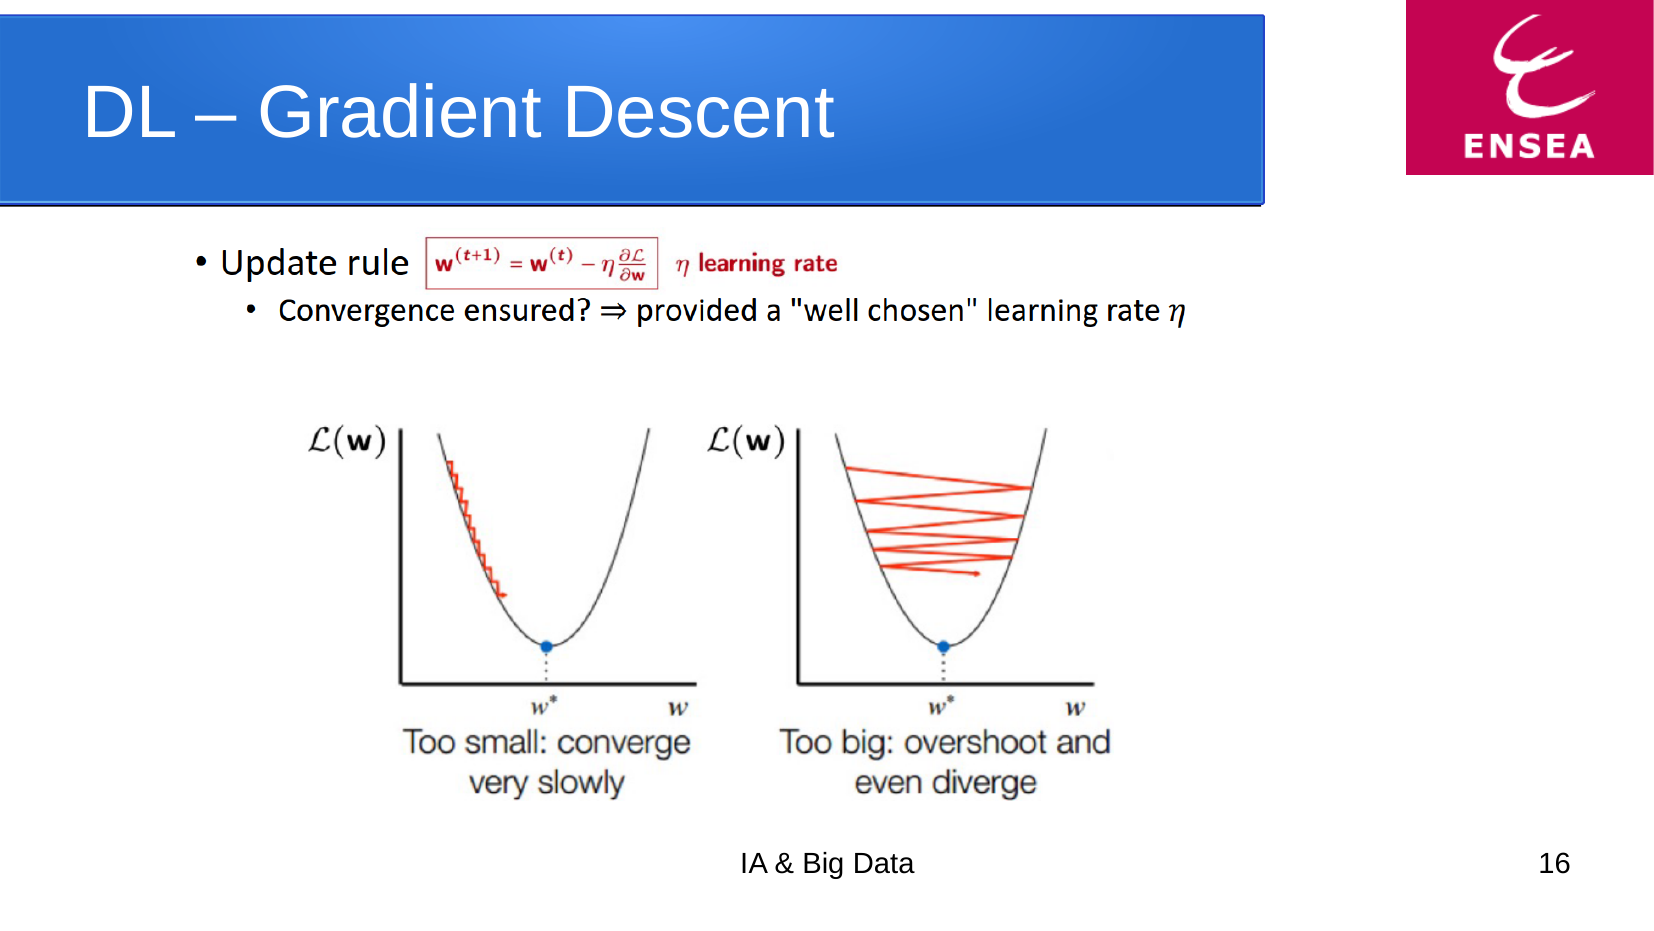

# DL – Gradient Descent
IA & Big Data
16